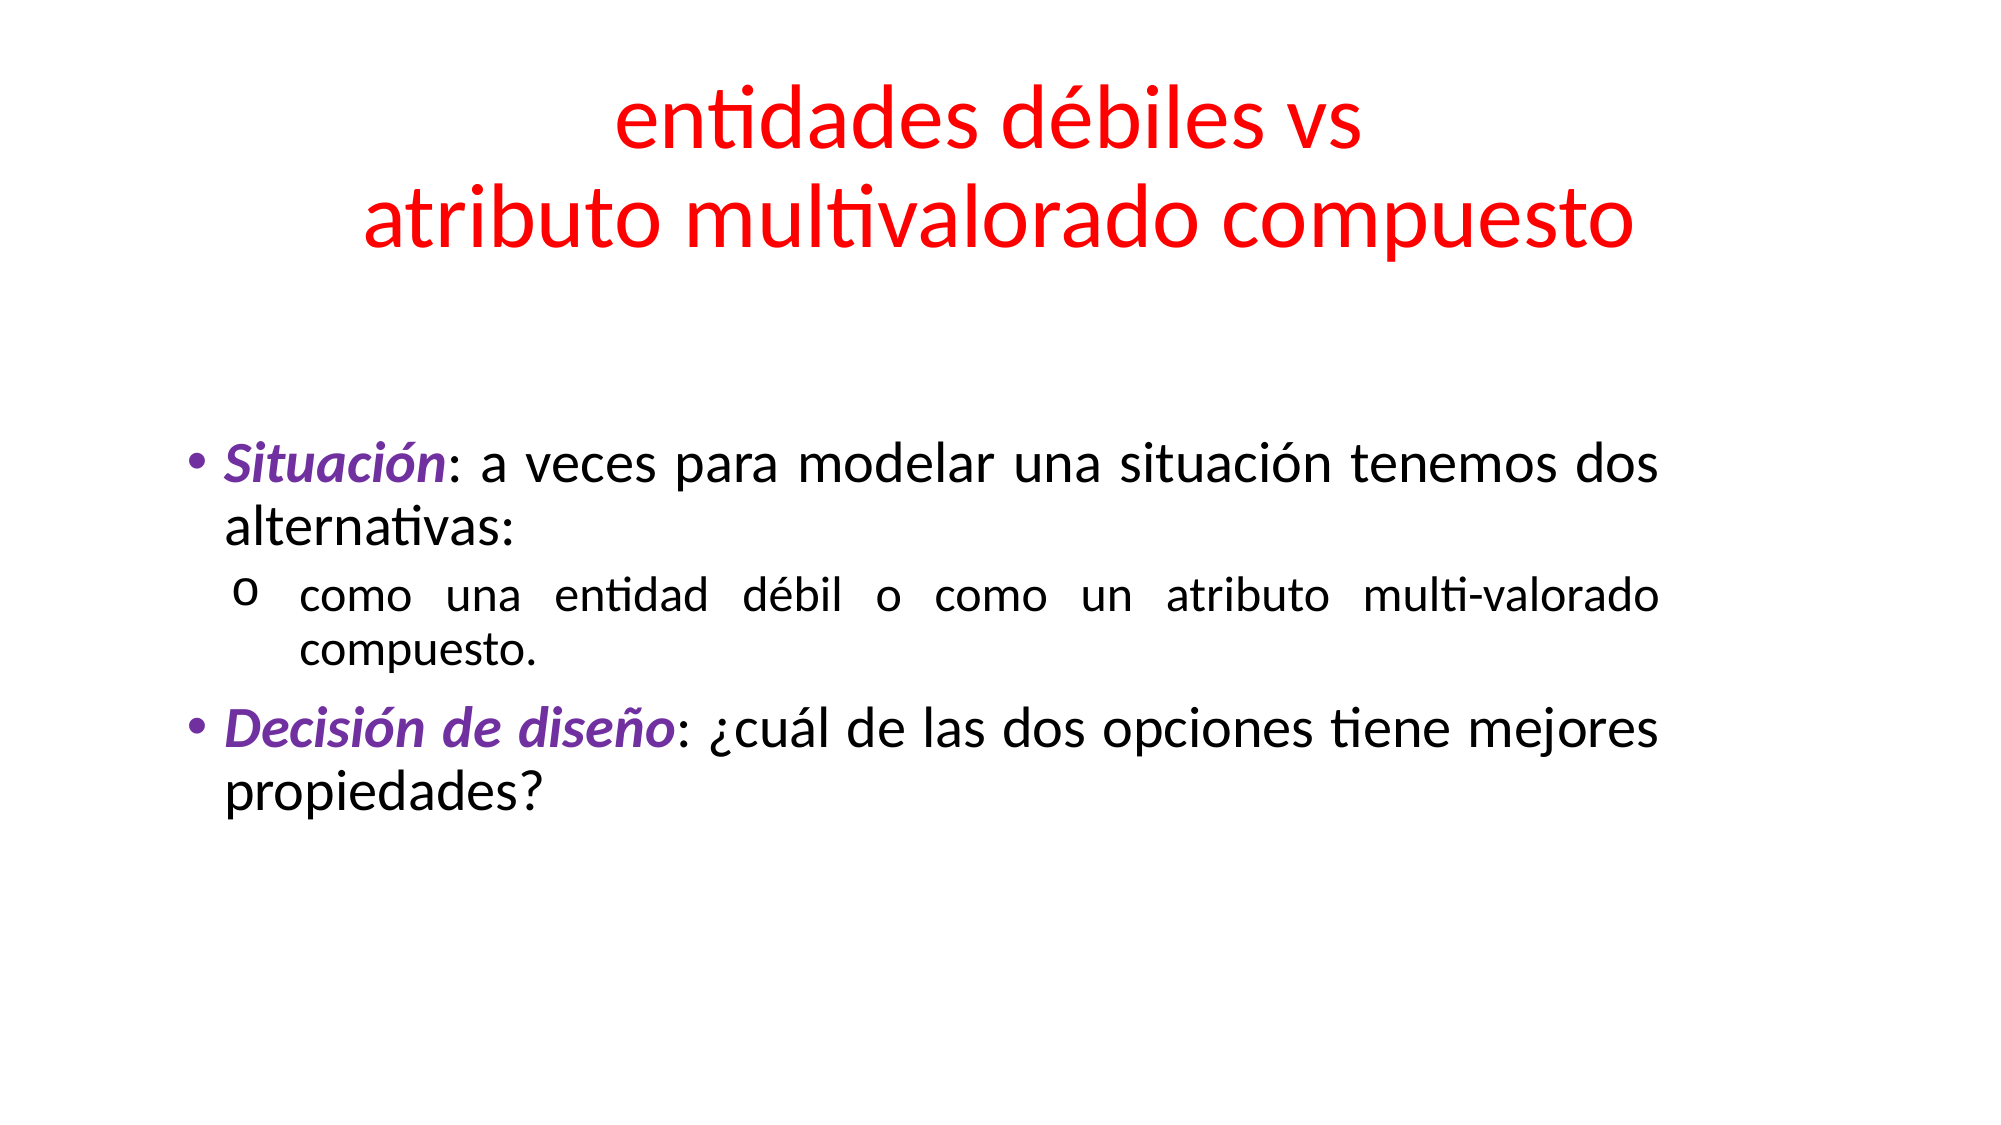

# entidades débiles vs atributo multivalorado compuesto
Situación: a veces para modelar una situación tenemos dos alternativas:
como una entidad débil o como un atributo multi-valorado compuesto.
Decisión de diseño: ¿cuál de las dos opciones tiene mejores propiedades?